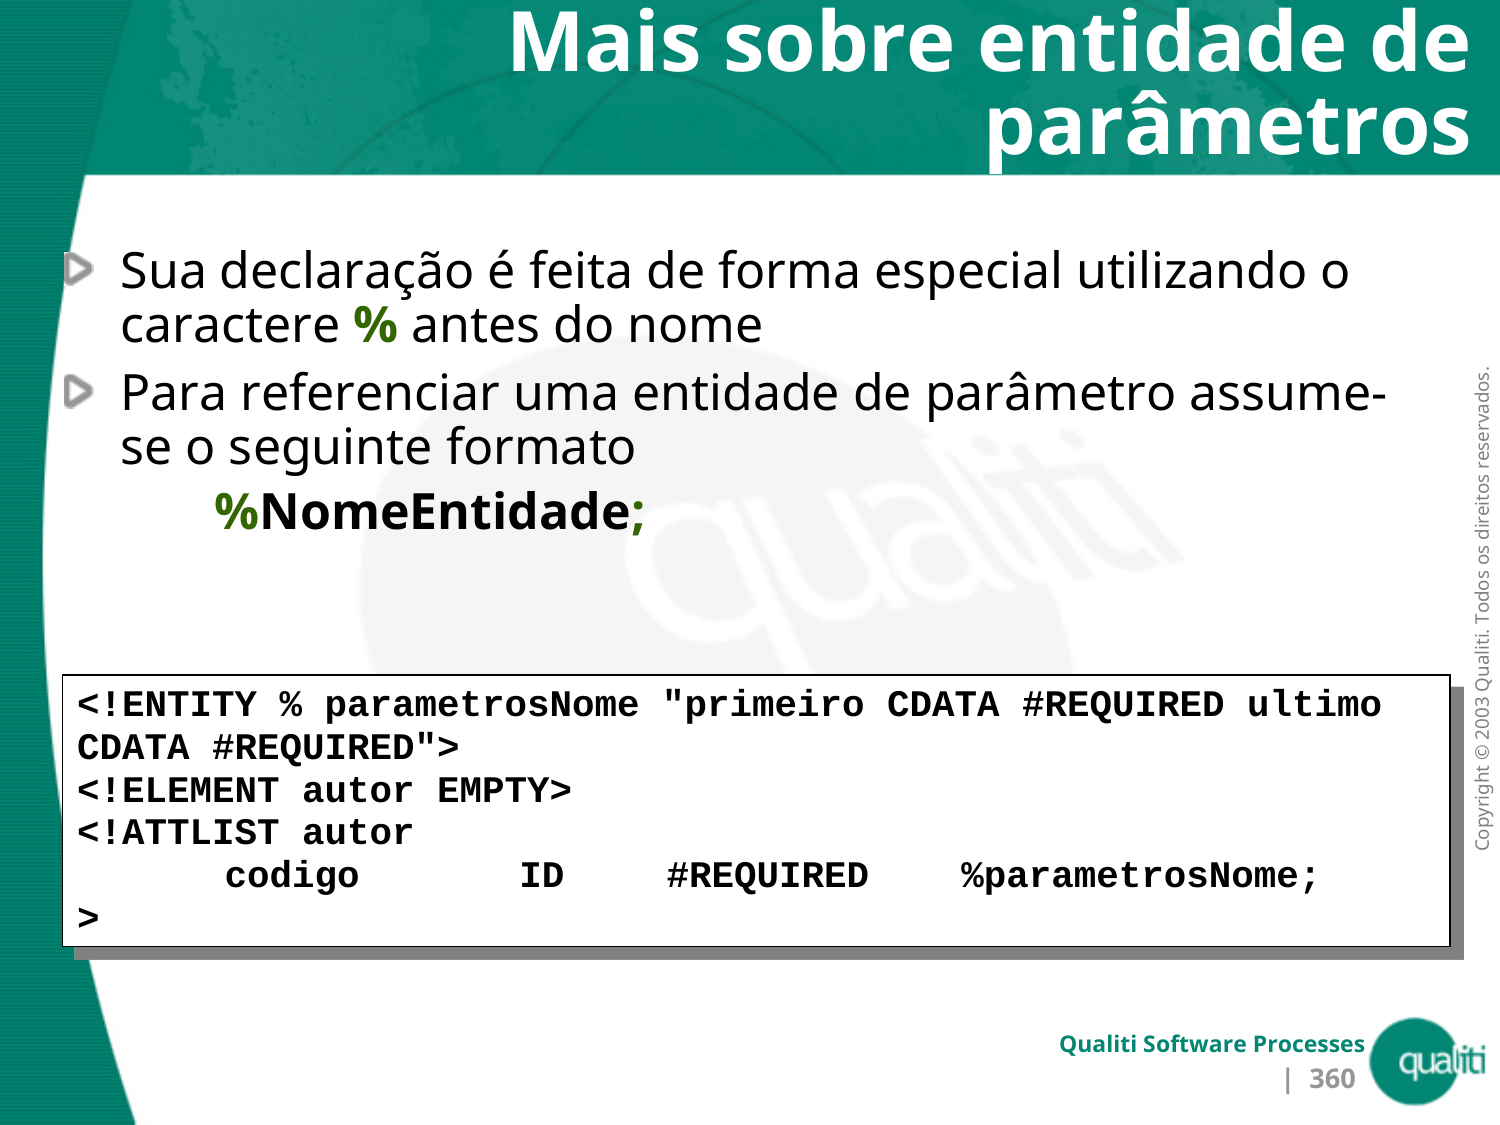

# Mais sobre entidade de parâmetros
Sua declaração é feita de forma especial utilizando o caractere % antes do nome
Para referenciar uma entidade de parâmetro assume-se o seguinte formato
%NomeEntidade;
<!ENTITY % parametrosNome "primeiro CDATA #REQUIRED ultimo CDATA #REQUIRED">
<!ELEMENT autor EMPTY>
<!ATTLIST autor
		codigo			ID 		#REQUIRED		%parametrosNome;
>